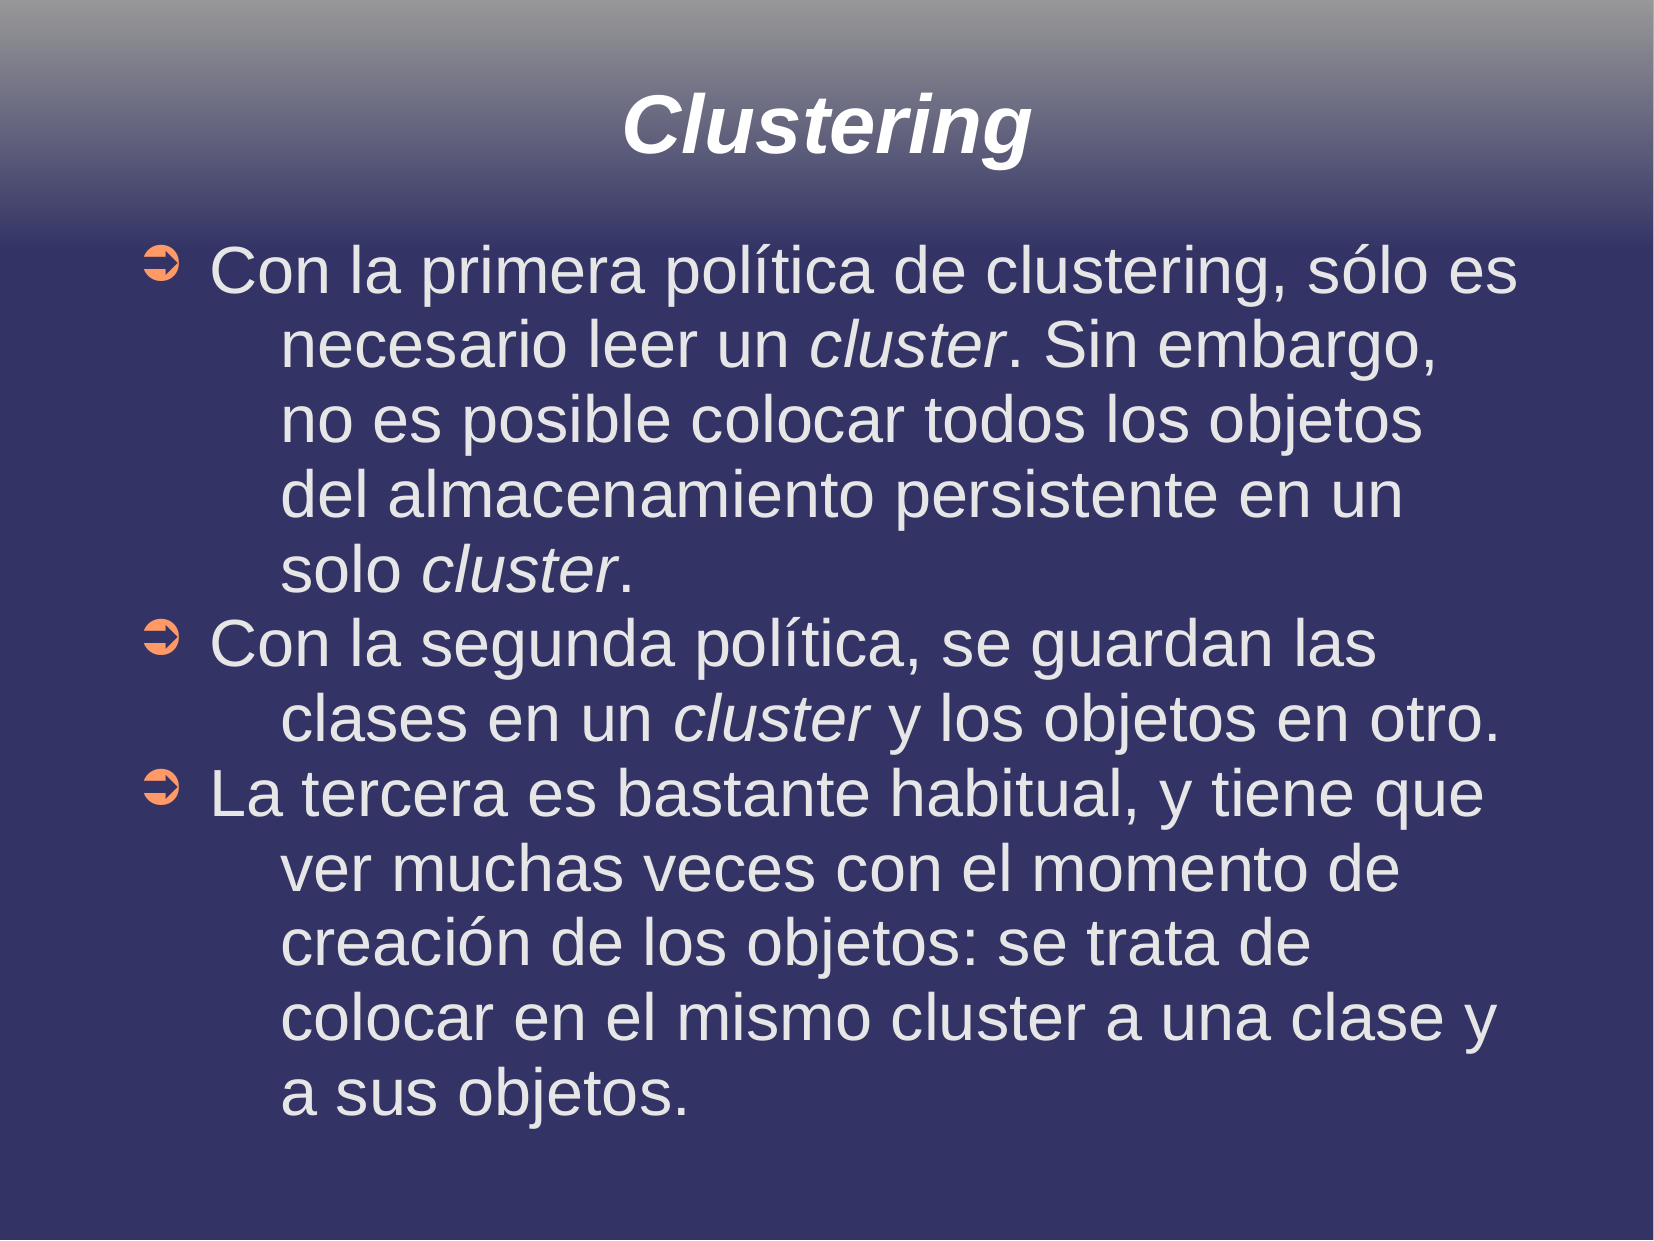

# Clustering
Con la primera política de clustering, sólo es necesario leer un cluster. Sin embargo, no es posible colocar todos los objetos del almacenamiento persistente en un solo cluster.
Con la segunda política, se guardan las clases en un cluster y los objetos en otro.
La tercera es bastante habitual, y tiene que ver muchas veces con el momento de creación de los objetos: se trata de colocar en el mismo cluster a una clase y a sus objetos.